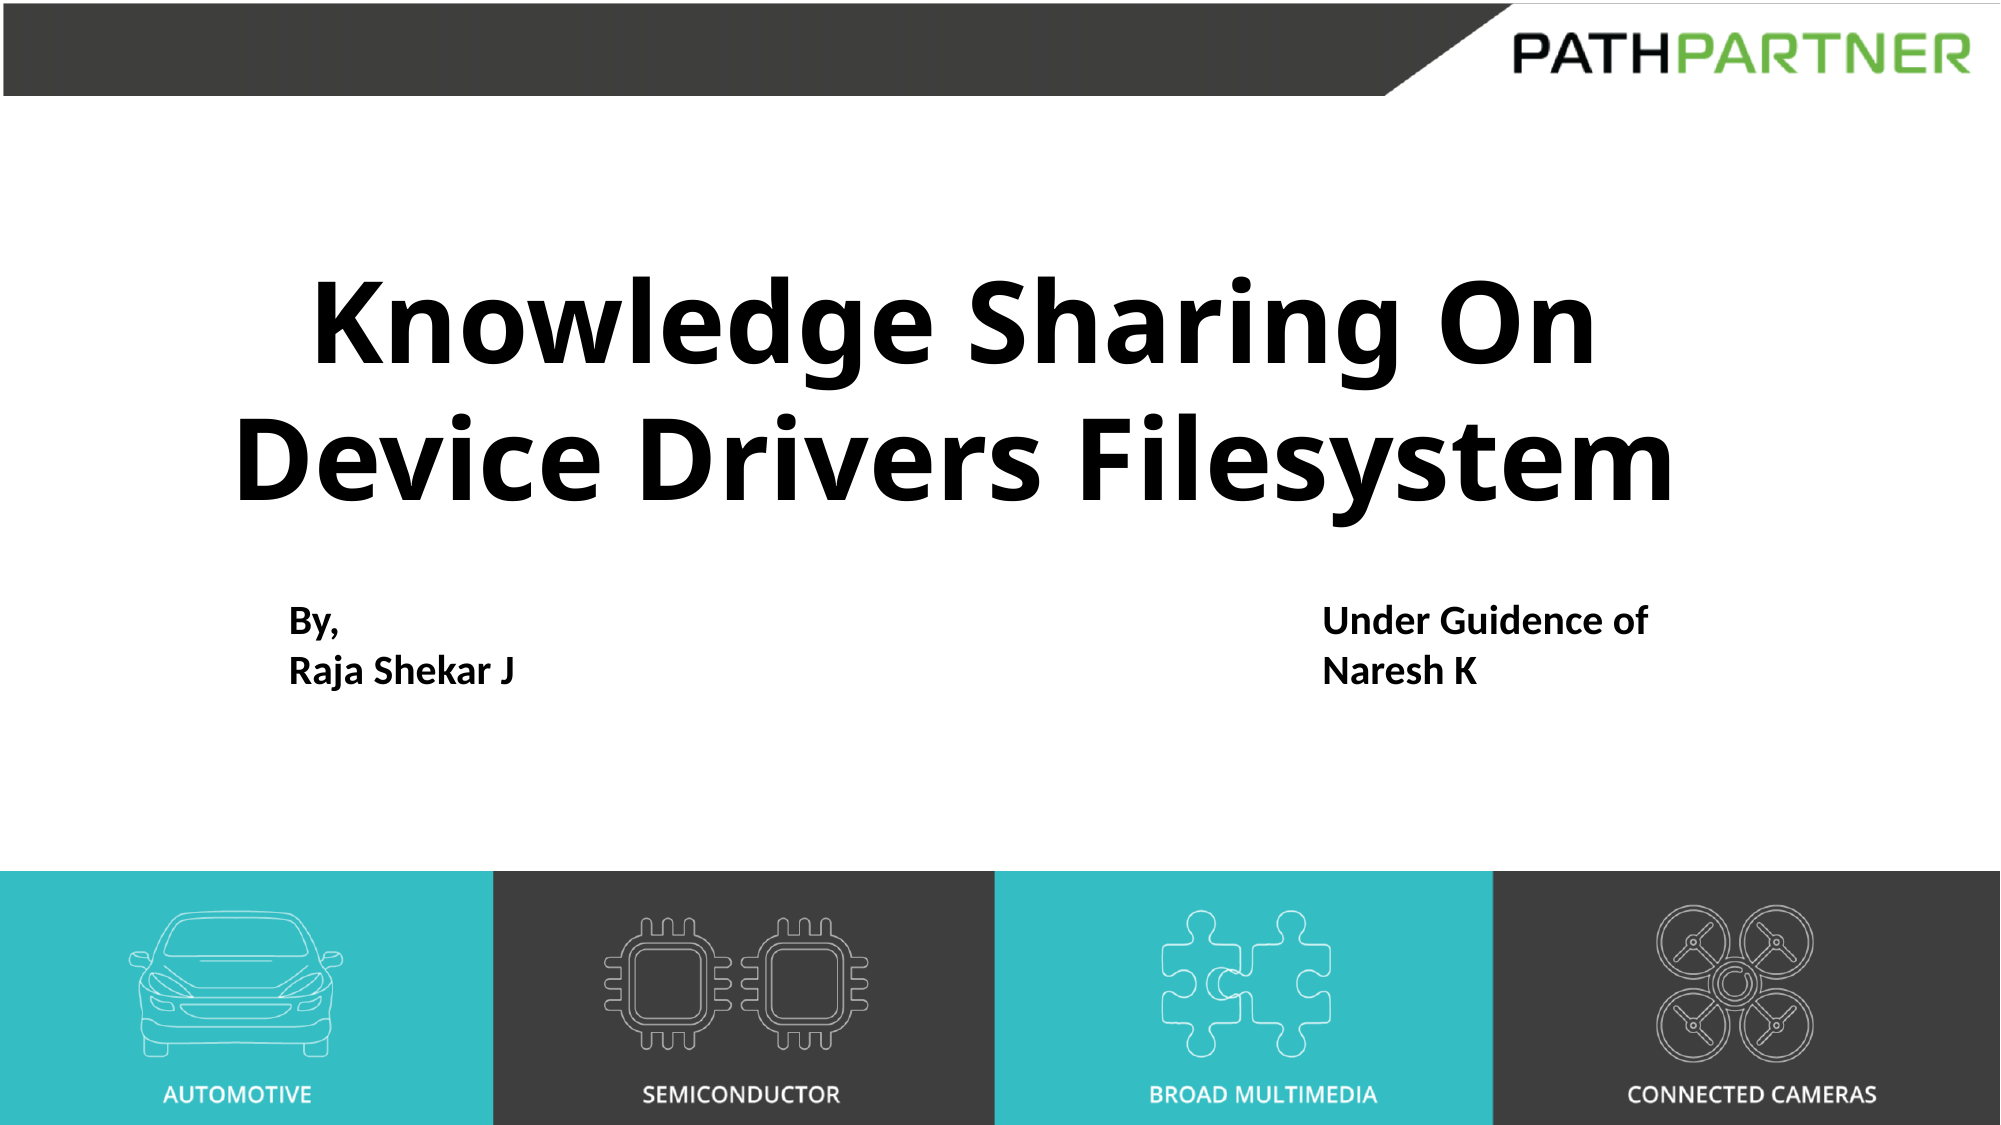

# Knowledge Sharing On Device Drivers Filesystem
By,														Under Guidence of
Raja Shekar J											Naresh K